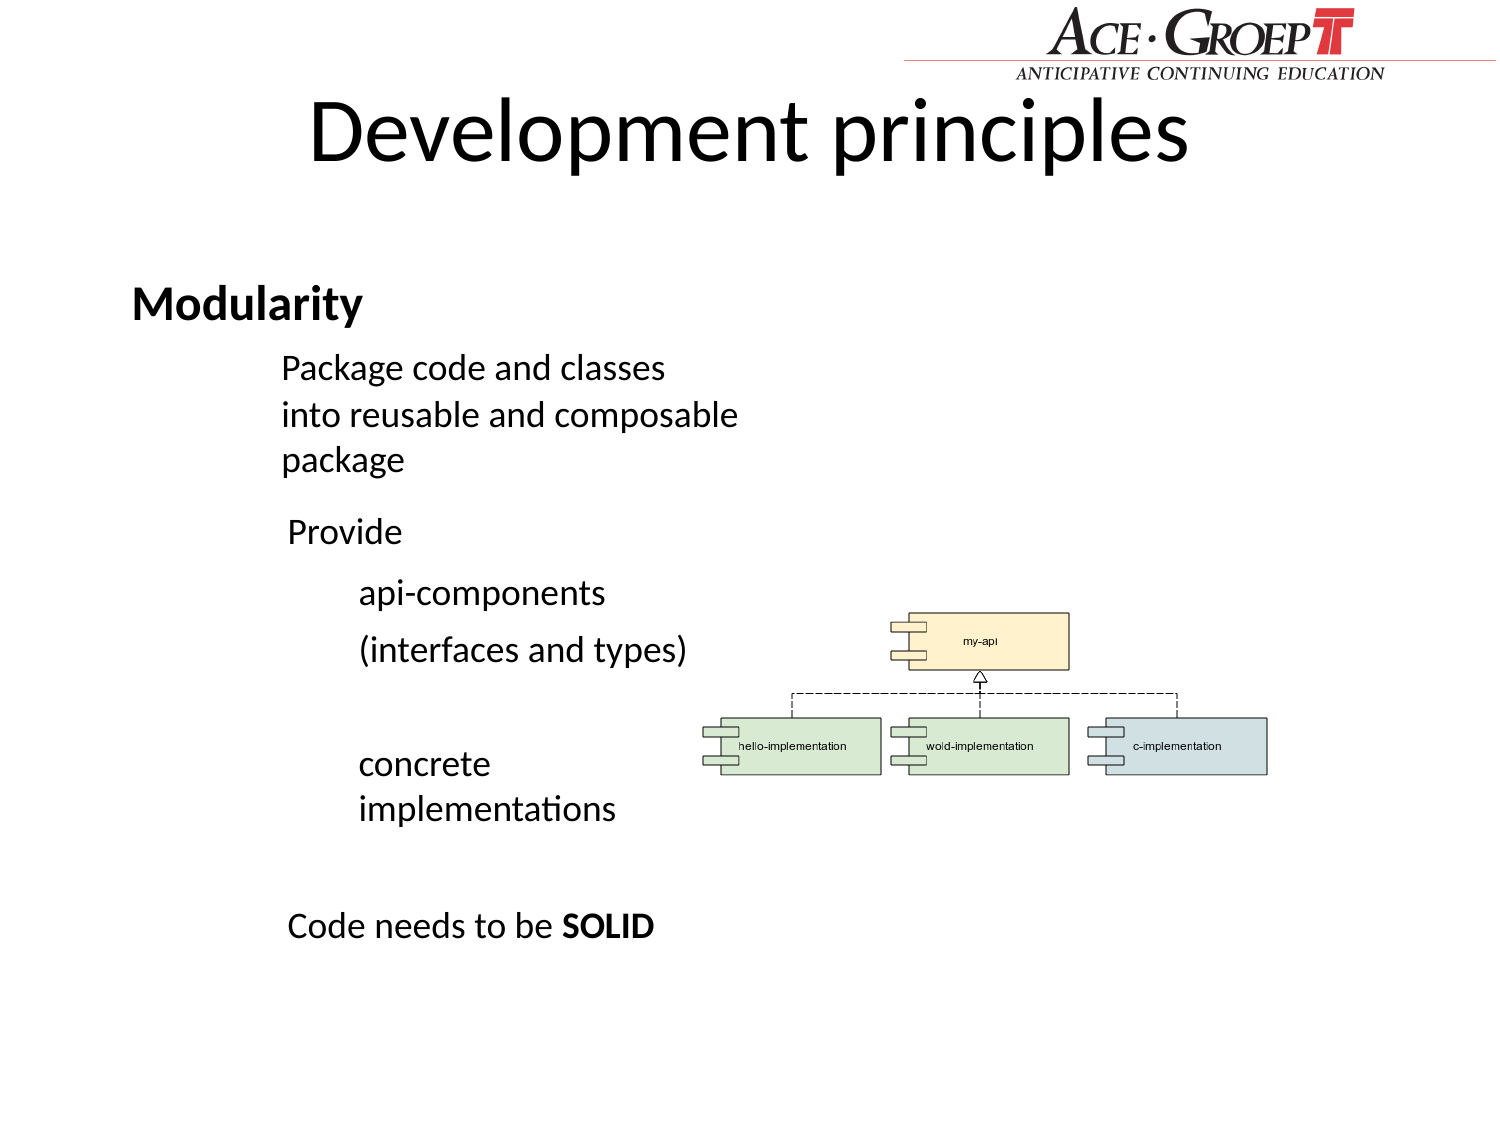

# Development principles
Modularity
		Package code and classes
		into reusable and composable
		package
Provide
api-components
(interfaces and types)
concrete
implementations
Code needs to be SOLID